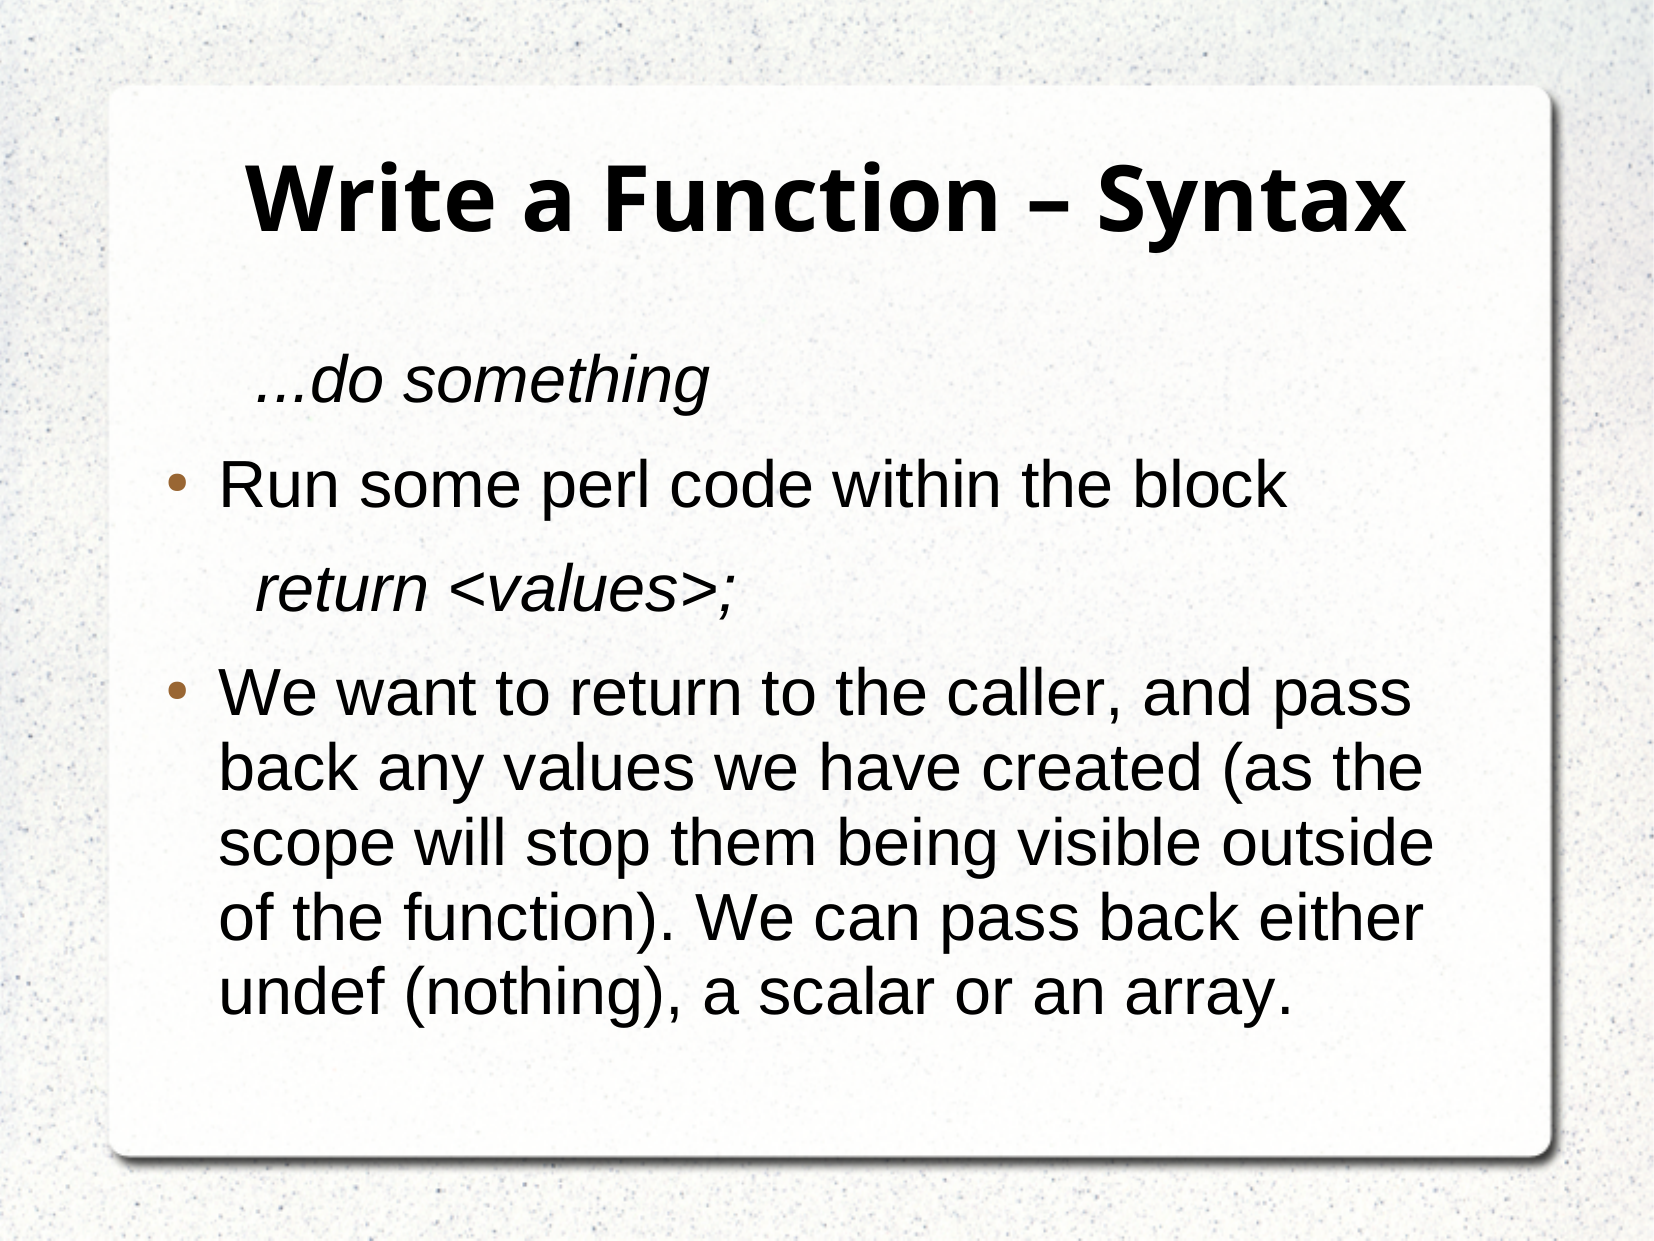

# Write a Function – Syntax
 ...do something
Run some perl code within the block
 return <values>;
We want to return to the caller, and pass back any values we have created (as the scope will stop them being visible outside of the function). We can pass back either undef (nothing), a scalar or an array.